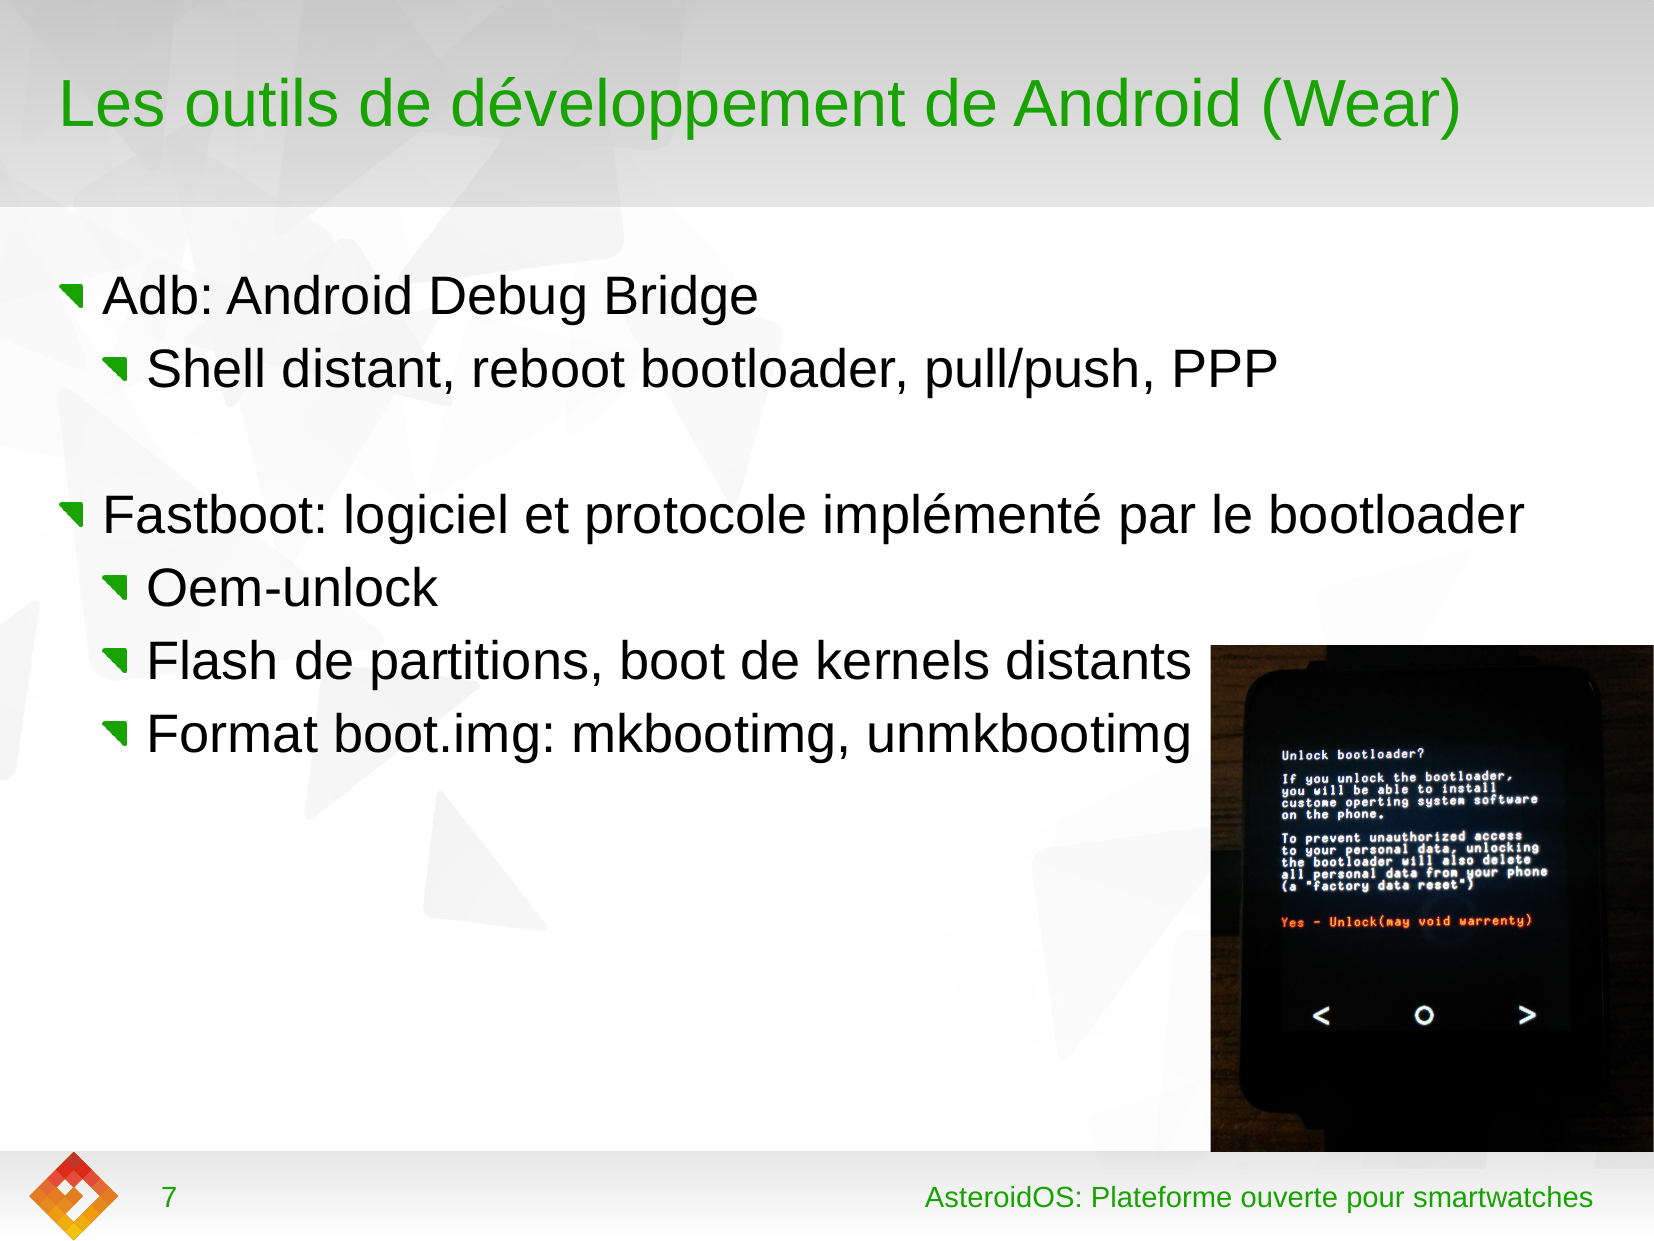

# Les outils de développement de Android (Wear)
Adb: Android Debug Bridge
Shell distant, reboot bootloader, pull/push, PPP
Fastboot: logiciel et protocole implémenté par le bootloader
Oem-unlock
Flash de partitions, boot de kernels distants
Format boot.img: mkbootimg, unmkbootimg
7
AsteroidOS: Plateforme ouverte pour smartwatches